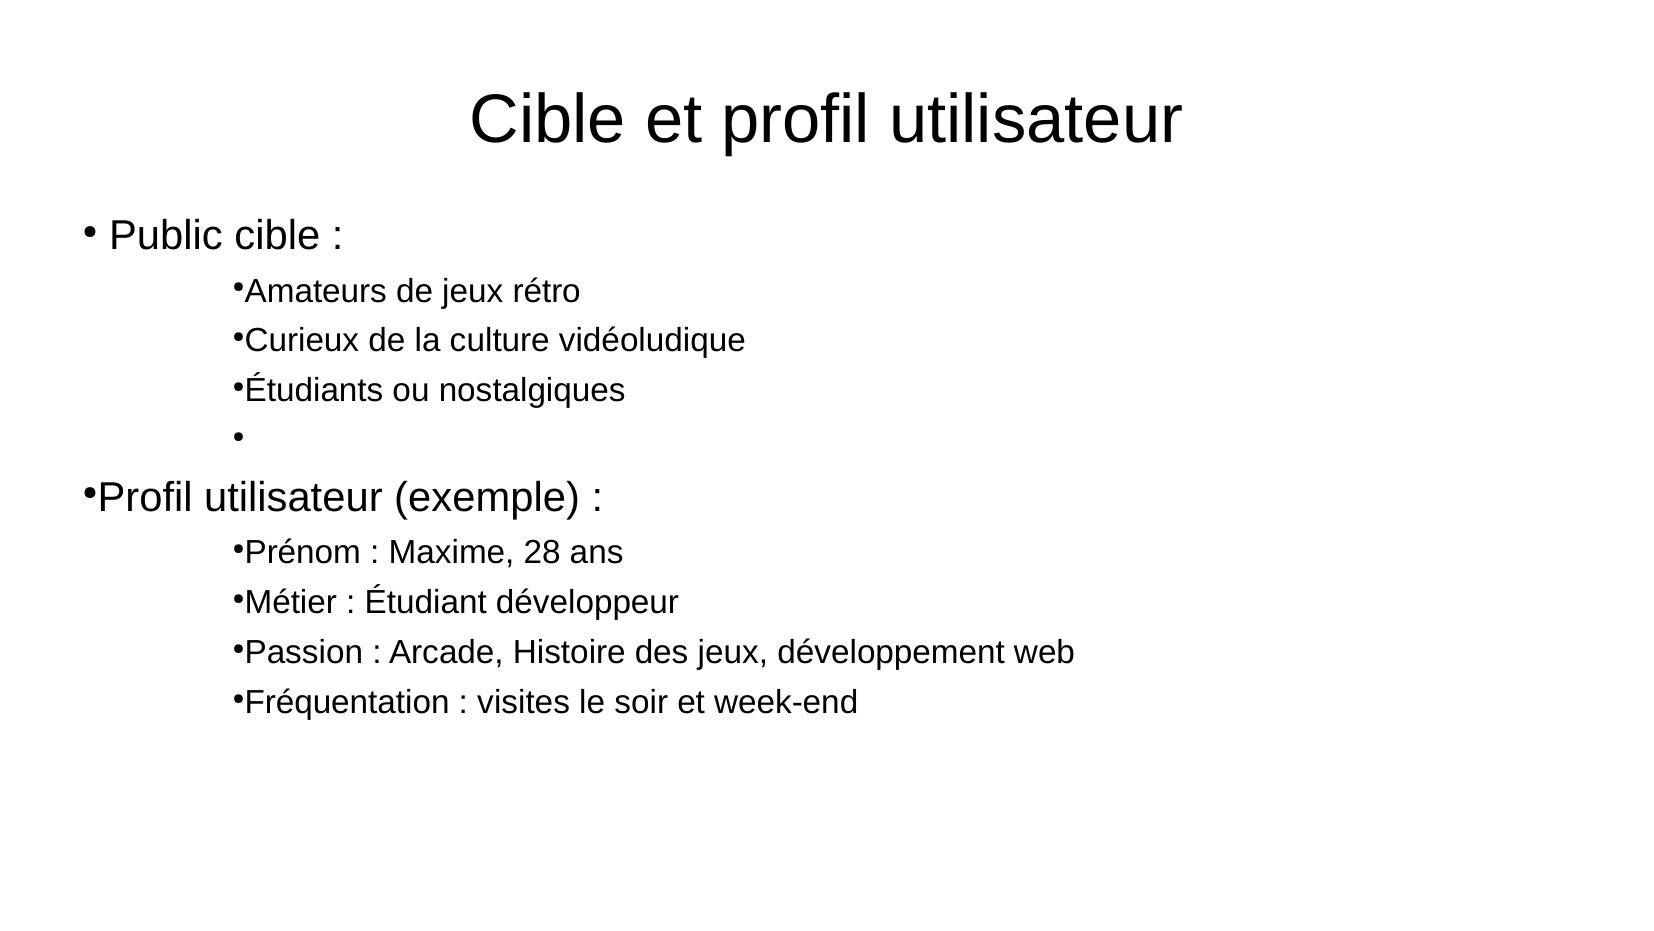

# Cible et profil utilisateur
 Public cible :
Amateurs de jeux rétro
Curieux de la culture vidéoludique
Étudiants ou nostalgiques
Profil utilisateur (exemple) :
Prénom : Maxime, 28 ans
Métier : Étudiant développeur
Passion : Arcade, Histoire des jeux, développement web
Fréquentation : visites le soir et week-end